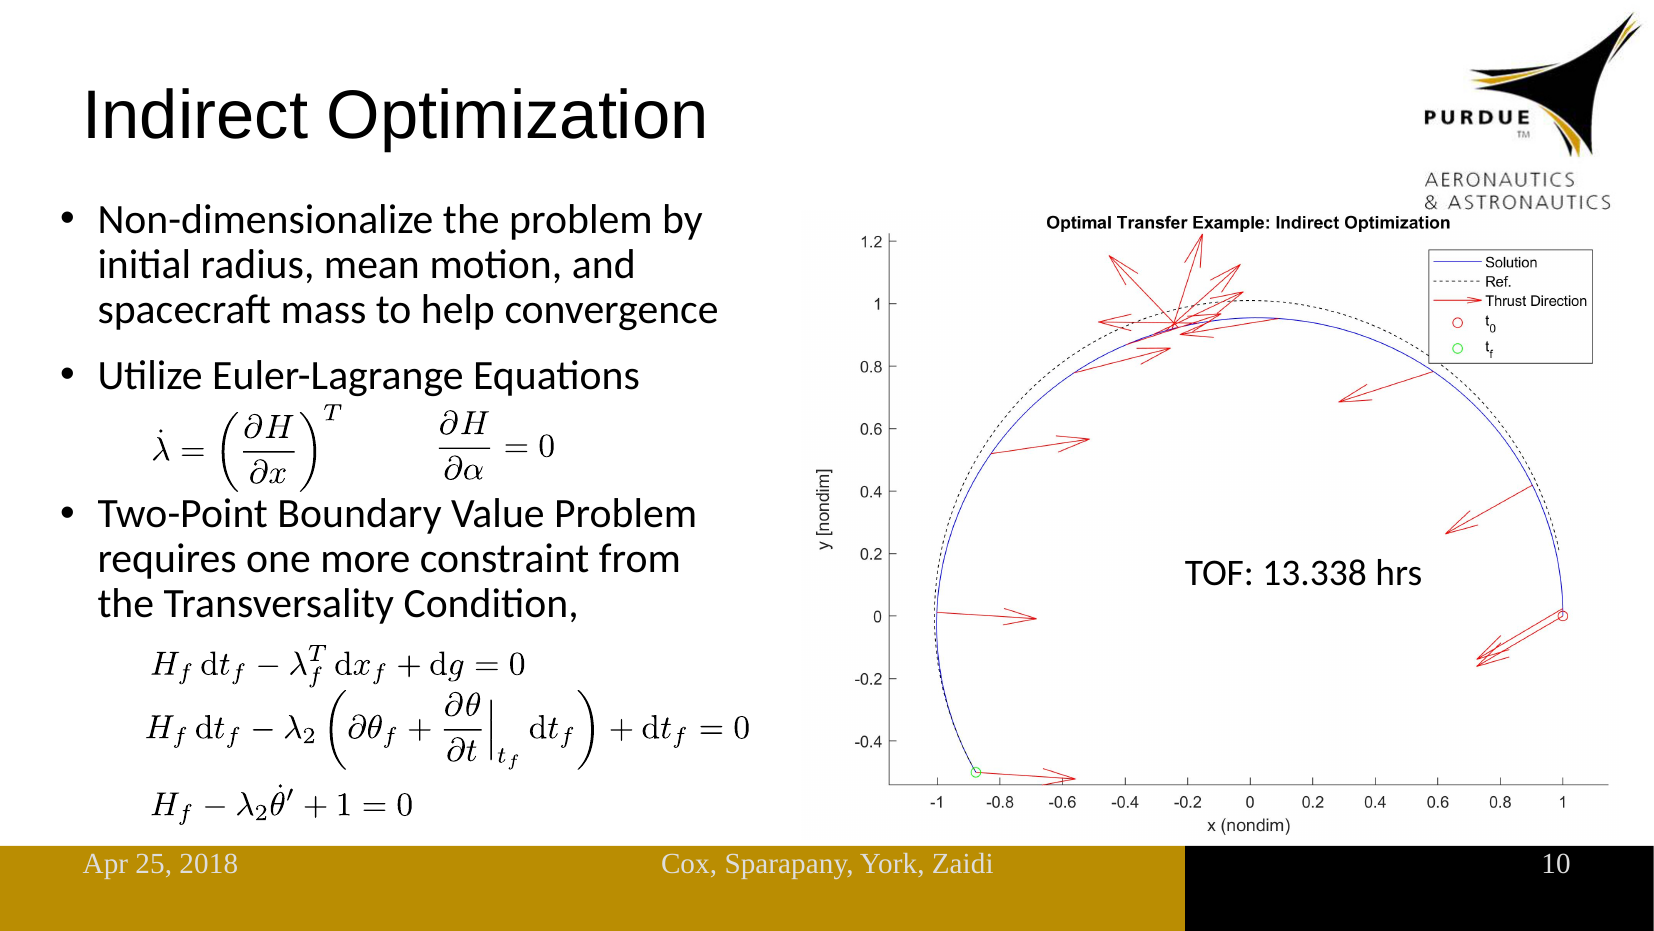

# Indirect Optimization
Non-dimensionalize the problem by initial radius, mean motion, and spacecraft mass to help convergence
Utilize Euler-Lagrange Equations
Two-Point Boundary Value Problem requires one more constraint from the Transversality Condition,
TOF: 13.338 hrs
Apr 25, 2018
Cox, Sparapany, York, Zaidi
10